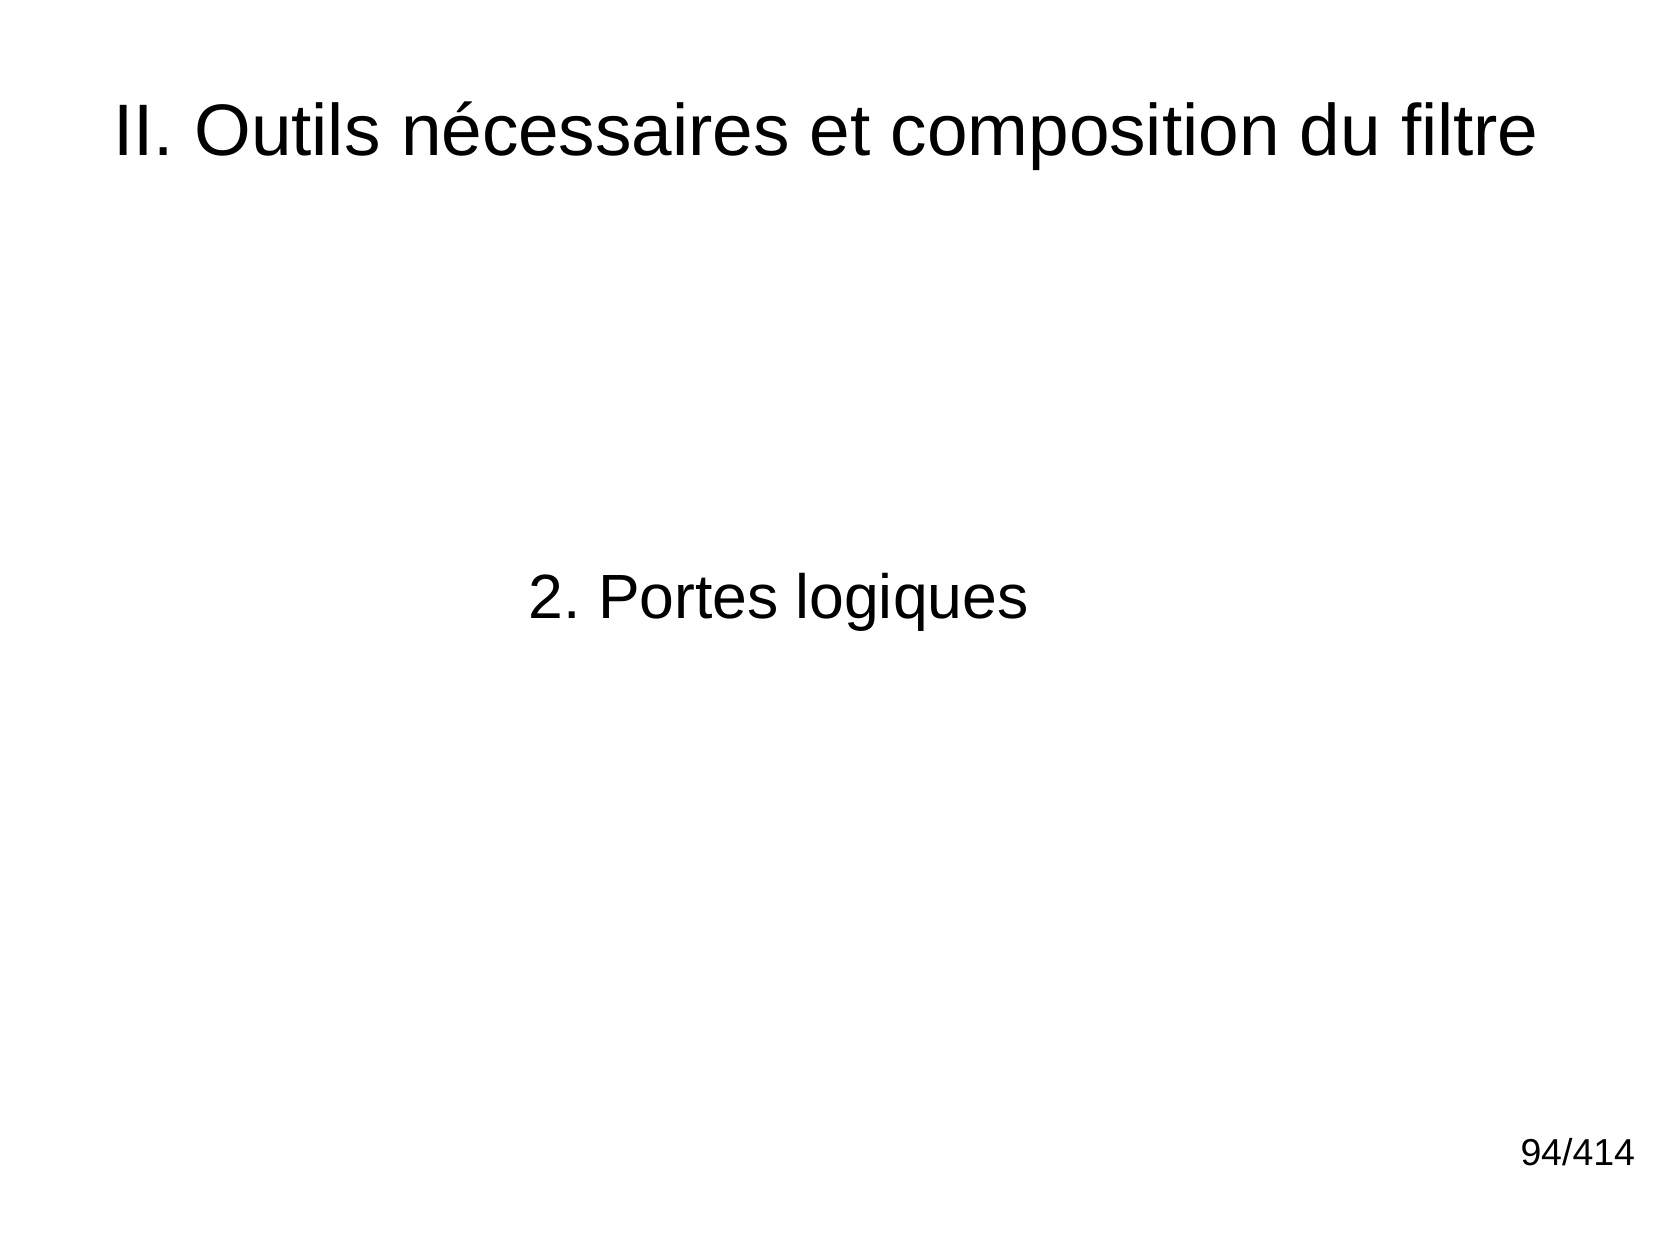

# II. Outils nécessaires et composition du filtre
2. Portes logiques